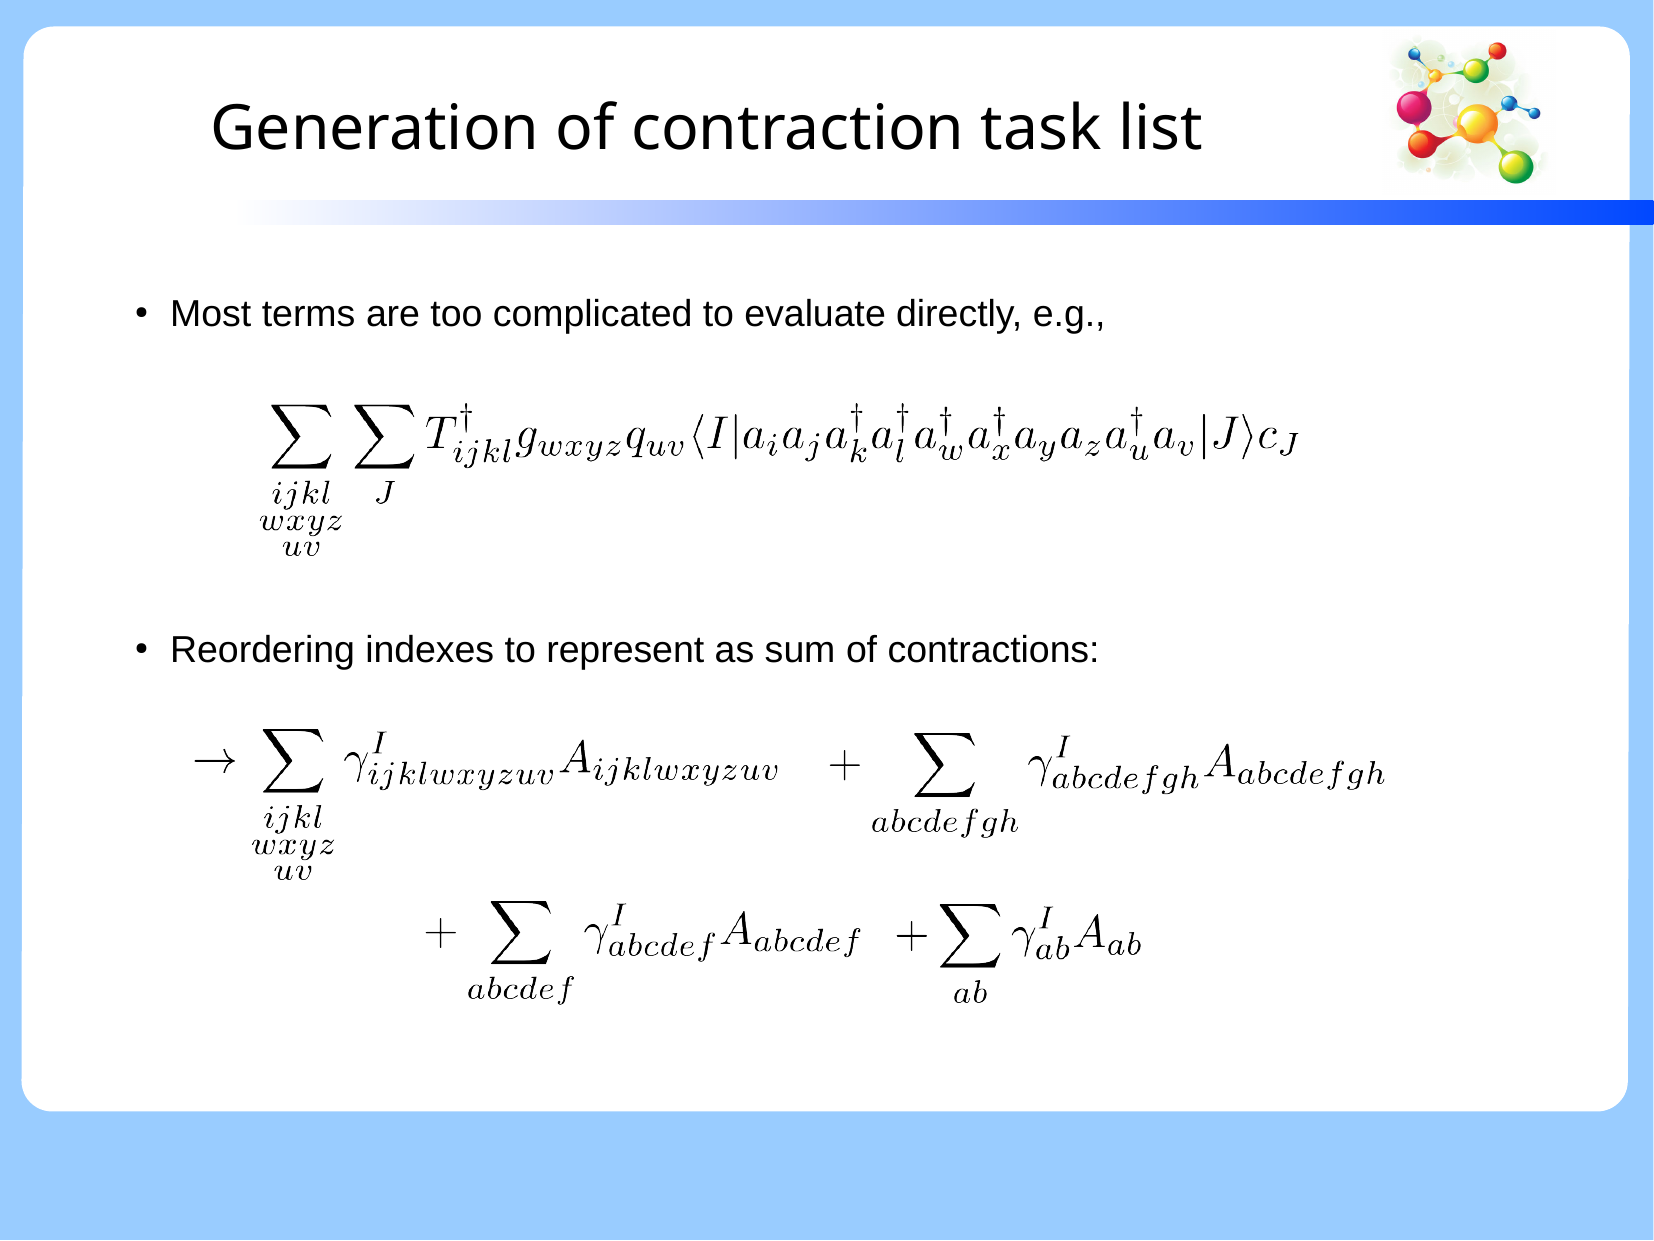

# Generation of contraction task list
Most terms are too complicated to evaluate directly, e.g.,
Reordering indexes to represent as sum of contractions: